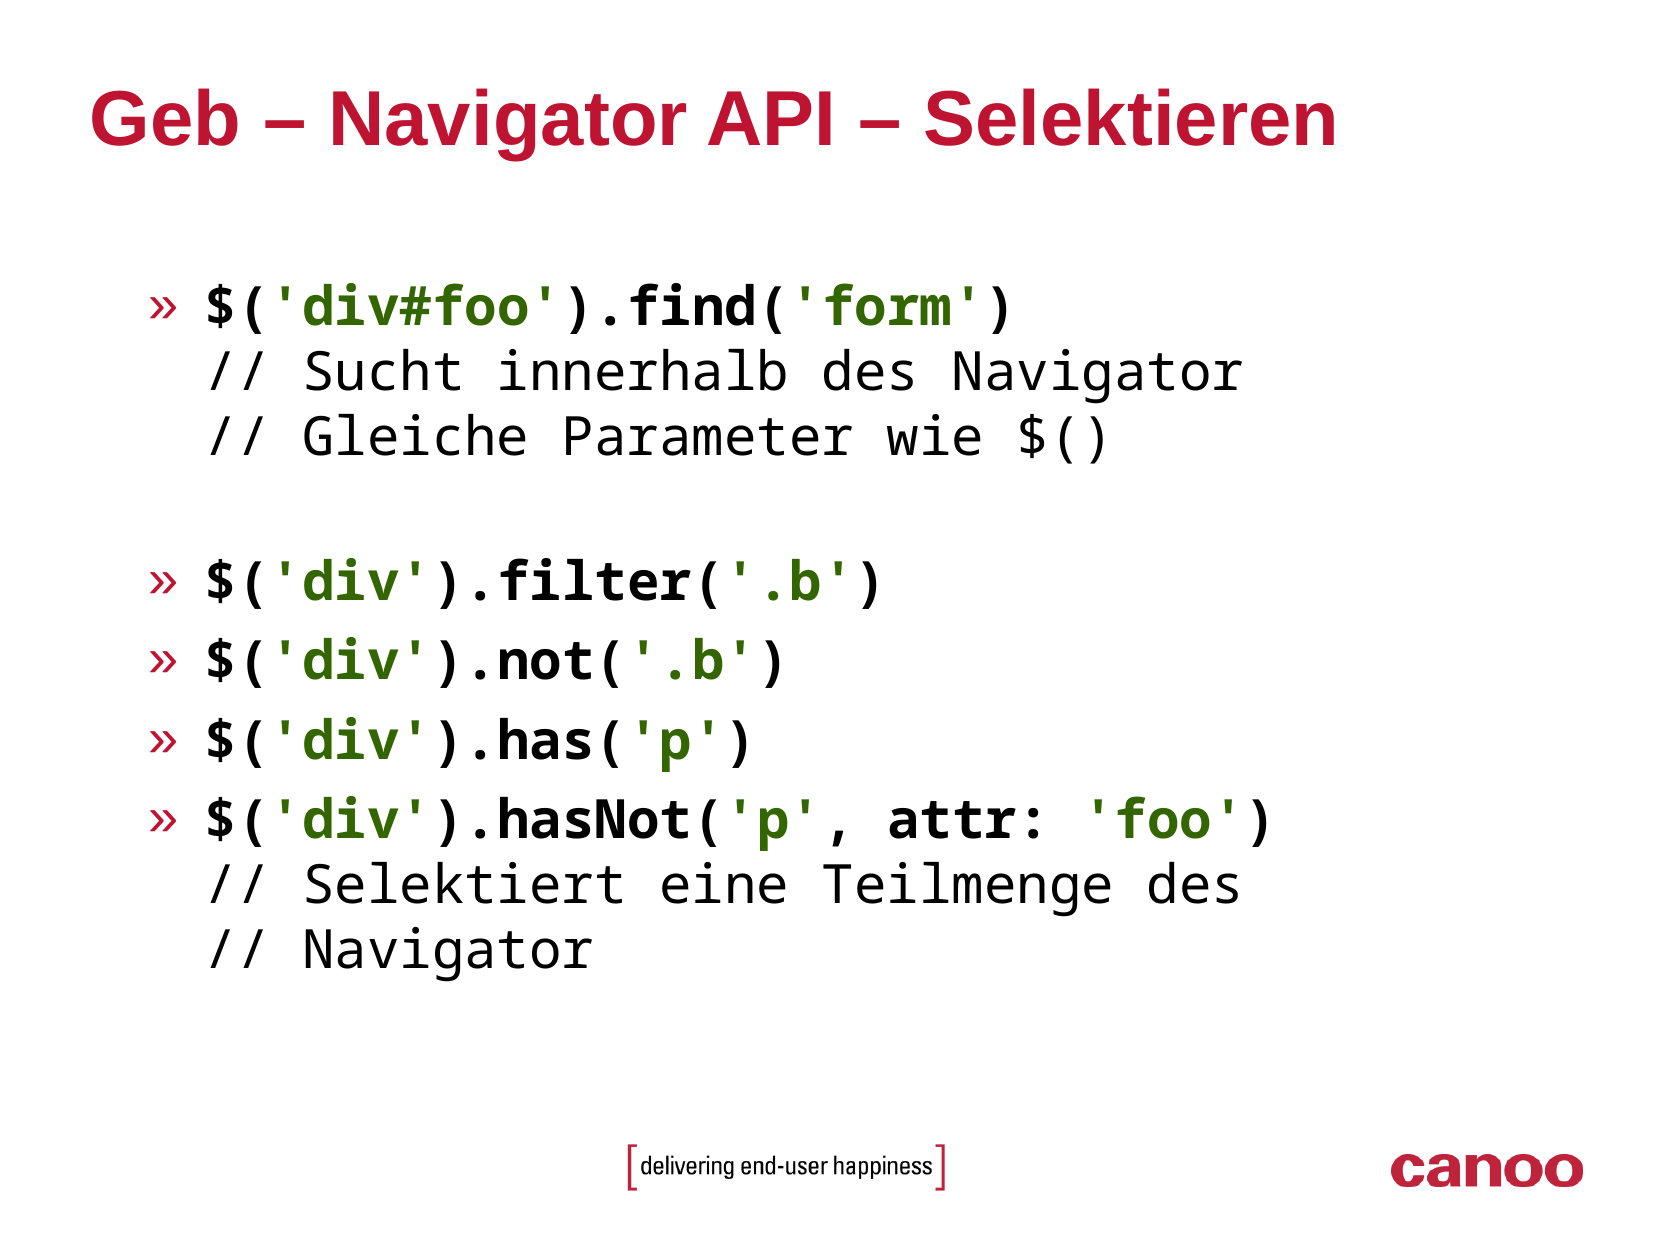

# Geb – Navigator API – Selektieren
$('div#foo').find('form')
// Sucht innerhalb des Navigator
// Gleiche Parameter wie $()
$('div').filter('.b')
$('div').not('.b')
$('div').has('p')
$('div').hasNot('p', attr: 'foo')
// Selektiert eine Teilmenge des
// Navigator